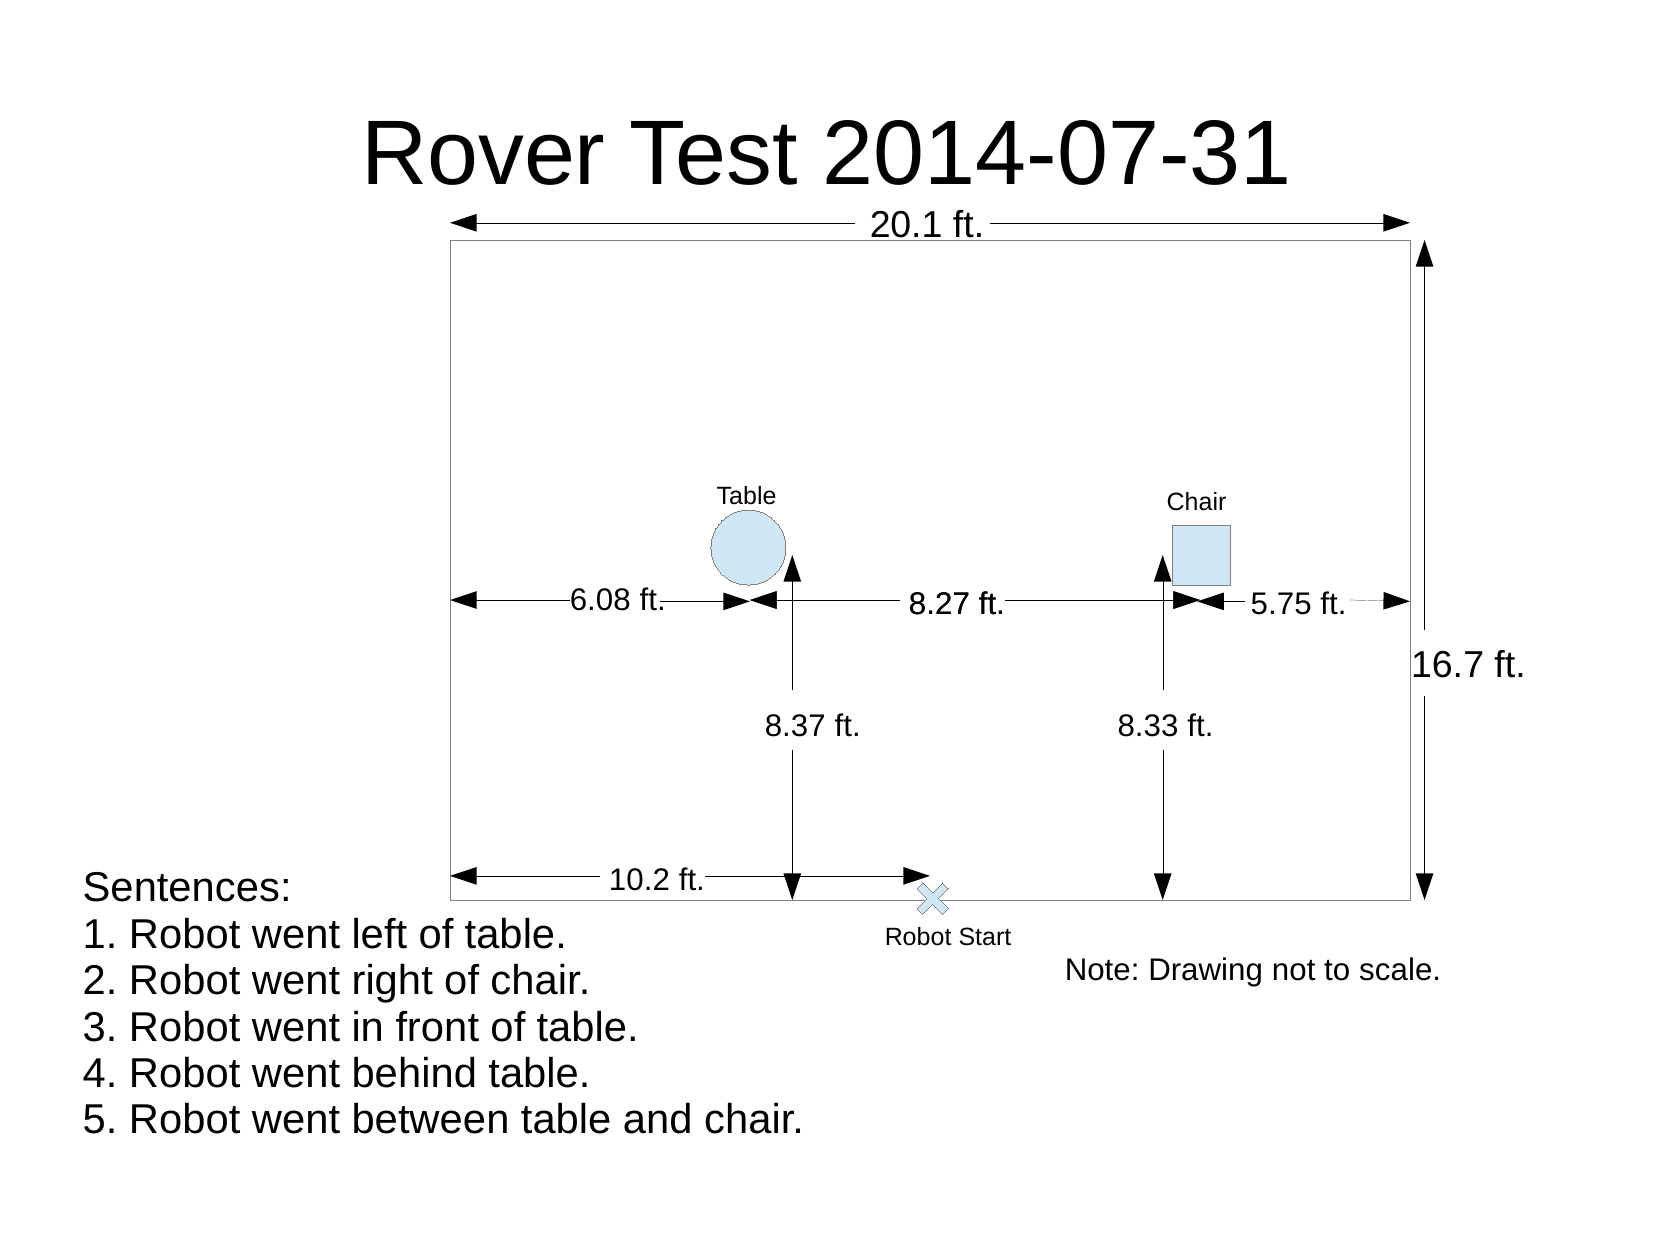

# Rover Test 2014-07-31
20.1 ft.
Table
Chair
6.08 ft.
8.27 ft.
5.75 ft.
8.27 ft.
16.7 ft.
8.37 ft.
8.33 ft.
Sentences:
1. Robot went left of table.
2. Robot went right of chair.
3. Robot went in front of table.
4. Robot went behind table.
5. Robot went between table and chair.
10.2 ft.
Robot Start
Note: Drawing not to scale.